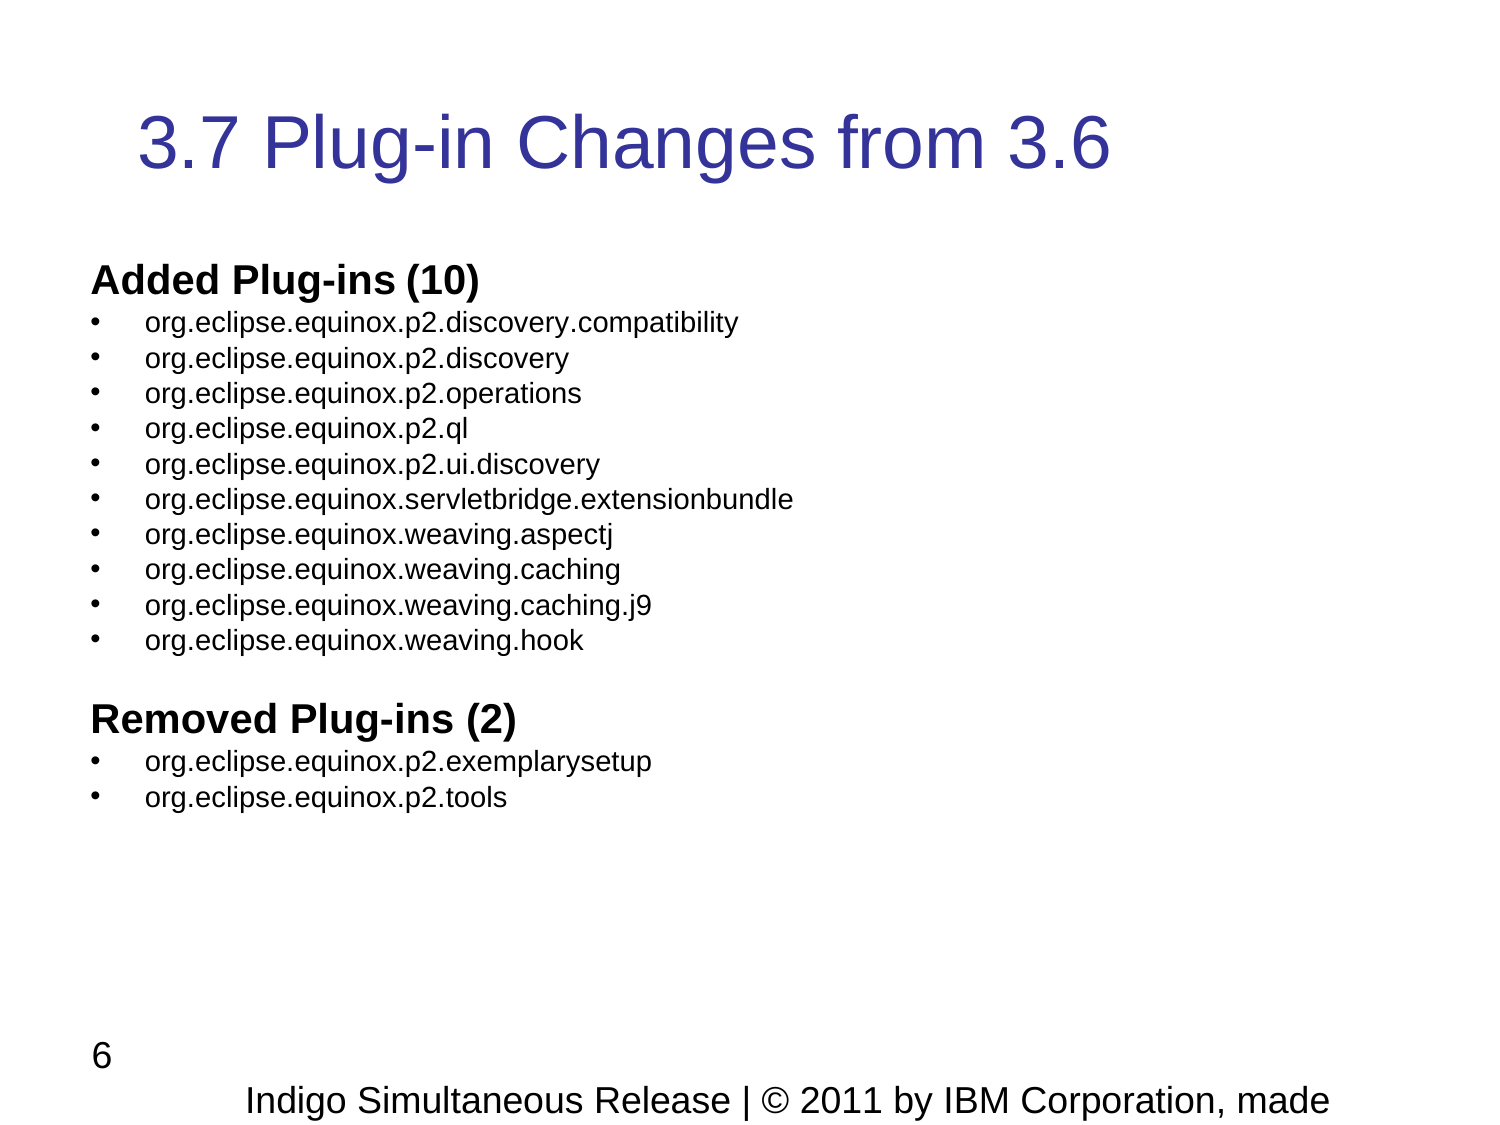

# 3.7 Plug-in Changes from 3.6
Added Plug-ins (10)
org.eclipse.equinox.p2.discovery.compatibility
org.eclipse.equinox.p2.discovery
org.eclipse.equinox.p2.operations
org.eclipse.equinox.p2.ql
org.eclipse.equinox.p2.ui.discovery
org.eclipse.equinox.servletbridge.extensionbundle
org.eclipse.equinox.weaving.aspectj
org.eclipse.equinox.weaving.caching
org.eclipse.equinox.weaving.caching.j9
org.eclipse.equinox.weaving.hook
Removed Plug-ins (2)
org.eclipse.equinox.p2.exemplarysetup
org.eclipse.equinox.p2.tools
6